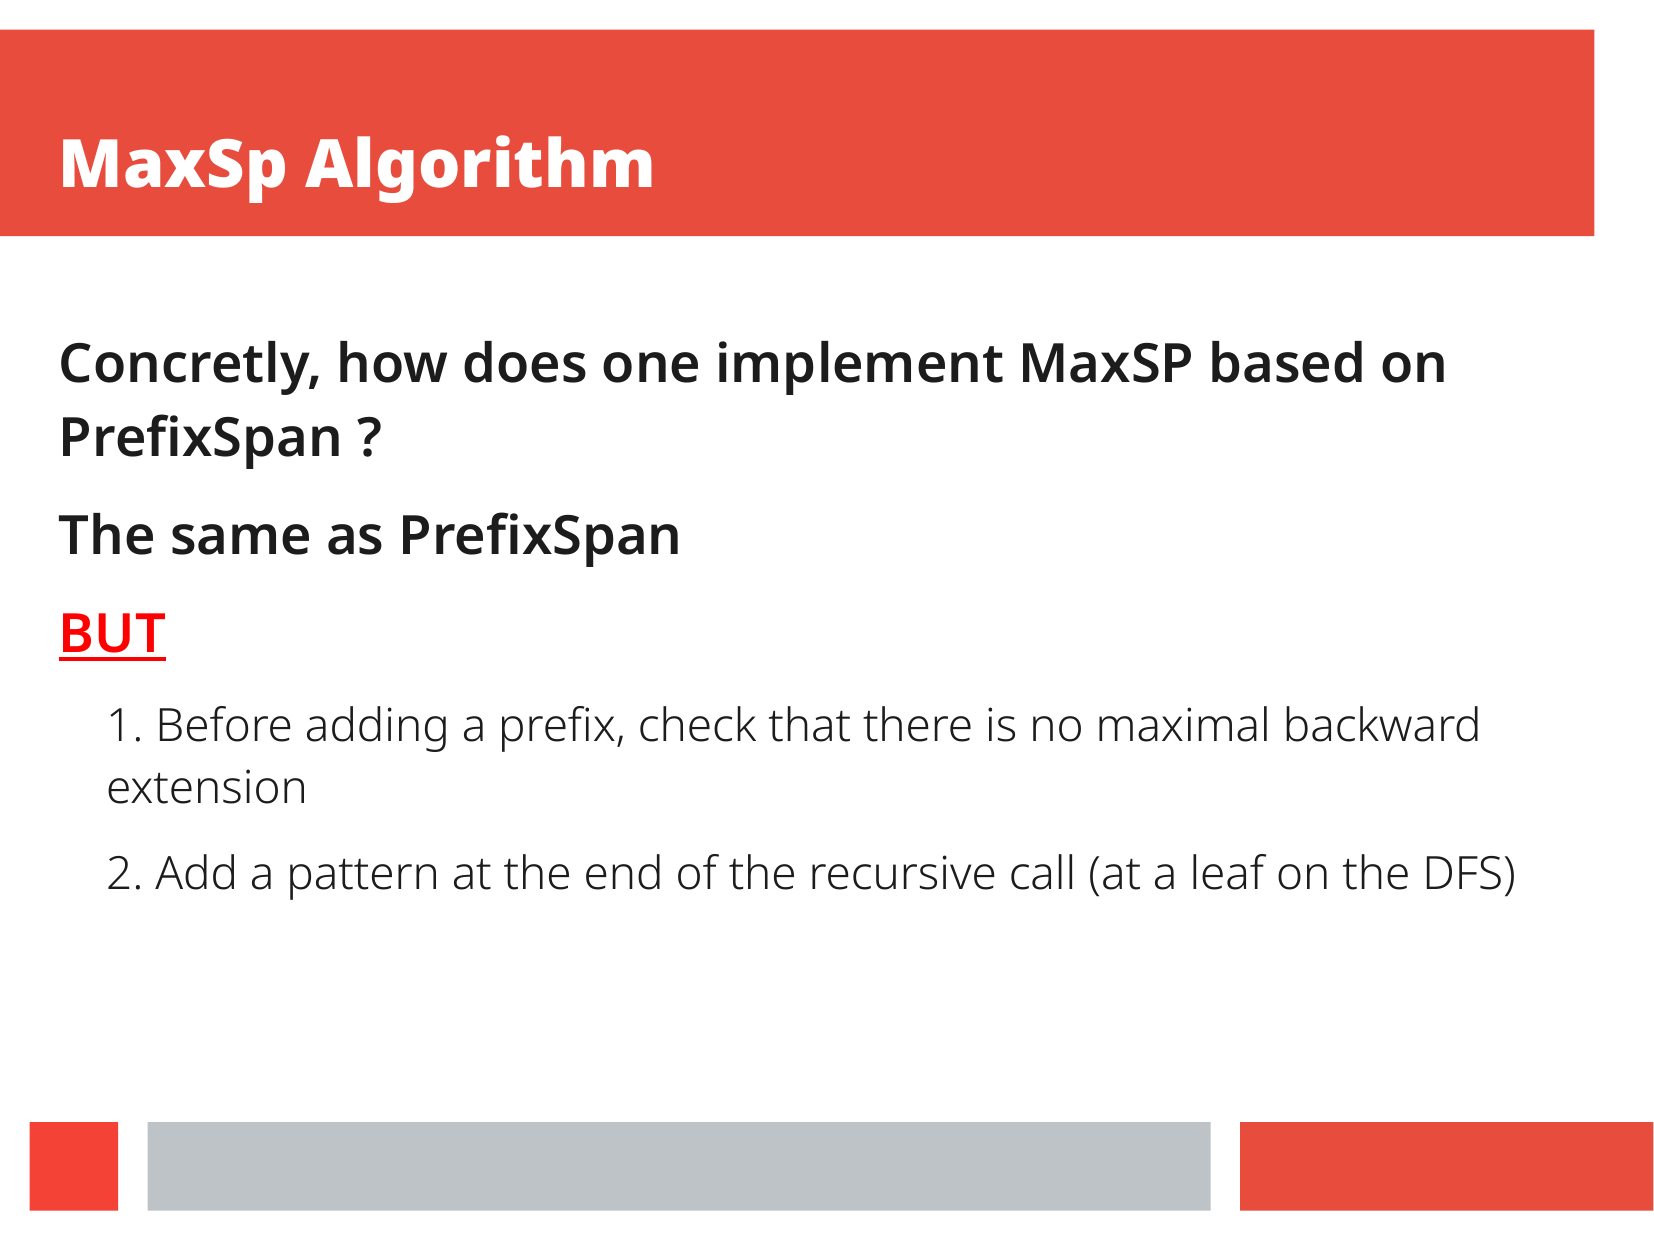

# MaxSp Algorithm
Concretly, how does one implement MaxSP based on PrefixSpan ?
The same as PrefixSpan
BUT
1. Before adding a prefix, check that there is no maximal backward extension
2. Add a pattern at the end of the recursive call (at a leaf on the DFS)